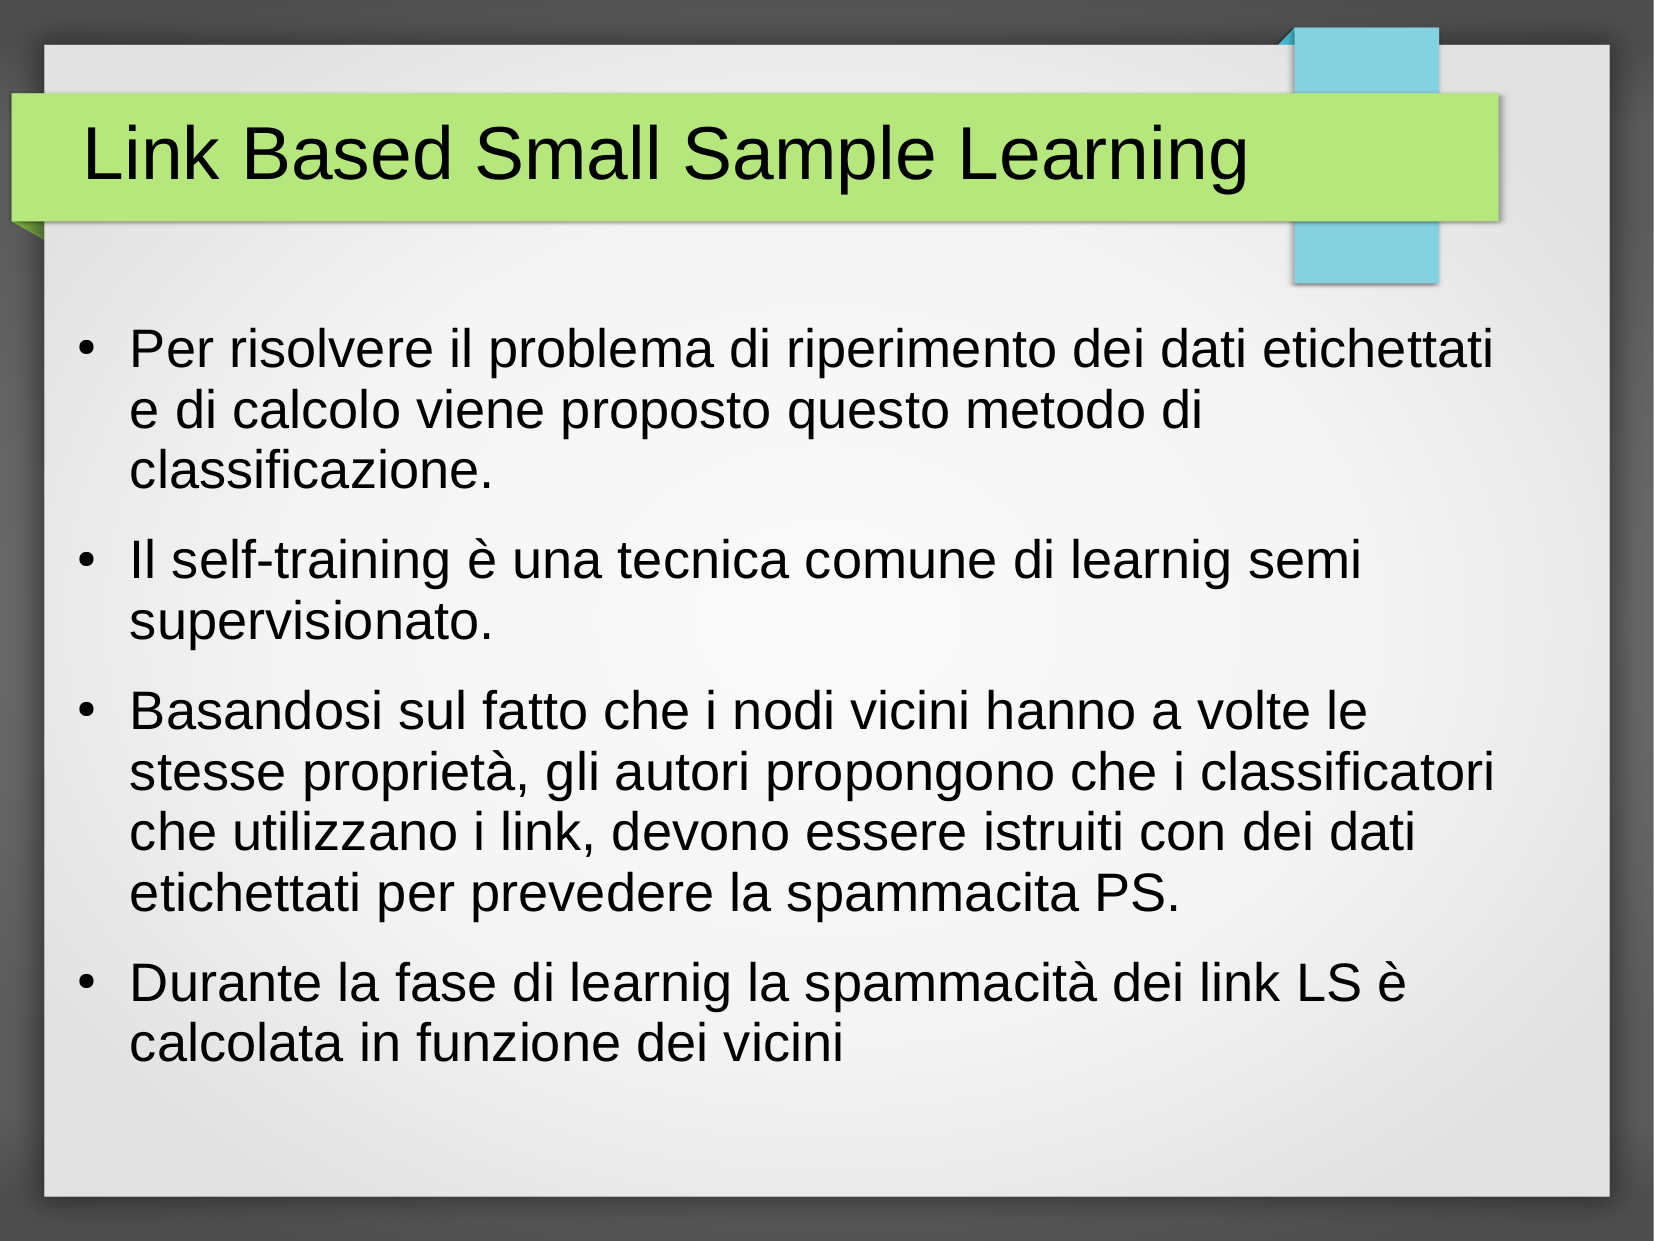

# Link Based Small Sample Learning
Per risolvere il problema di riperimento dei dati etichettati e di calcolo viene proposto questo metodo di classificazione.
Il self-training è una tecnica comune di learnig semi supervisionato.
Basandosi sul fatto che i nodi vicini hanno a volte le stesse proprietà, gli autori propongono che i classificatori che utilizzano i link, devono essere istruiti con dei dati etichettati per prevedere la spammacita PS.
Durante la fase di learnig la spammacità dei link LS è calcolata in funzione dei vicini